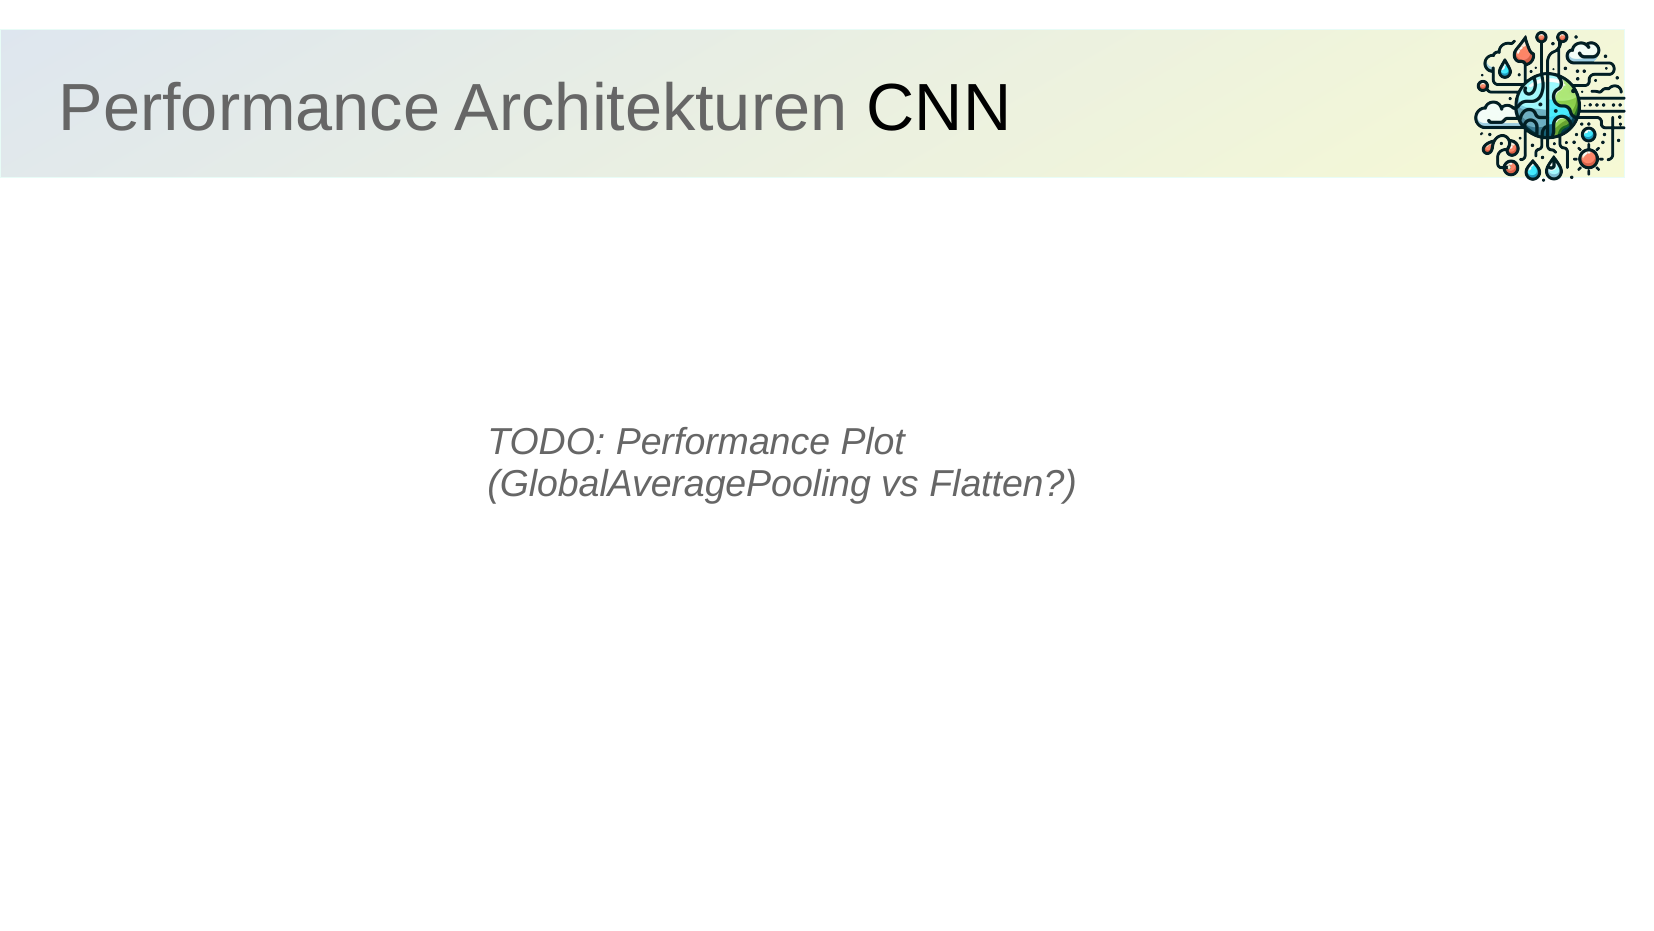

# Performance Architekturen CNN
TODO: Performance Plot (GlobalAveragePooling vs Flatten?)